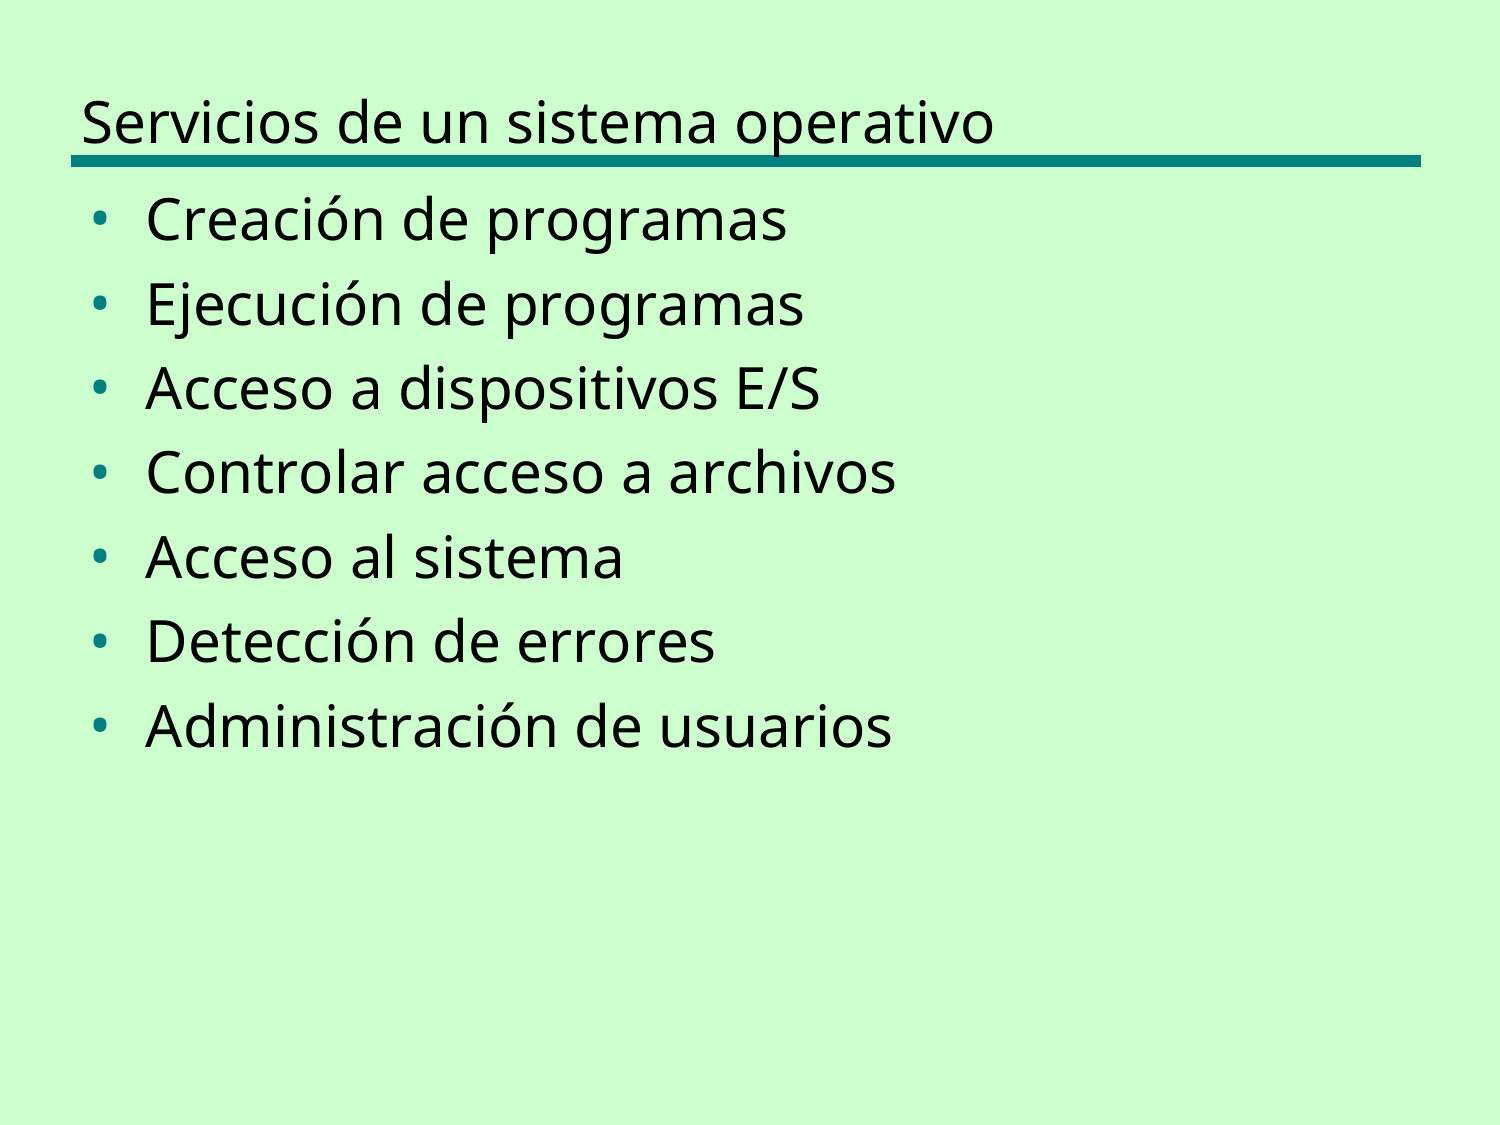

# Servicios de un sistema operativo
Creación de programas
Ejecución de programas
Acceso a dispositivos E/S
Controlar acceso a archivos
Acceso al sistema
Detección de errores
Administración de usuarios